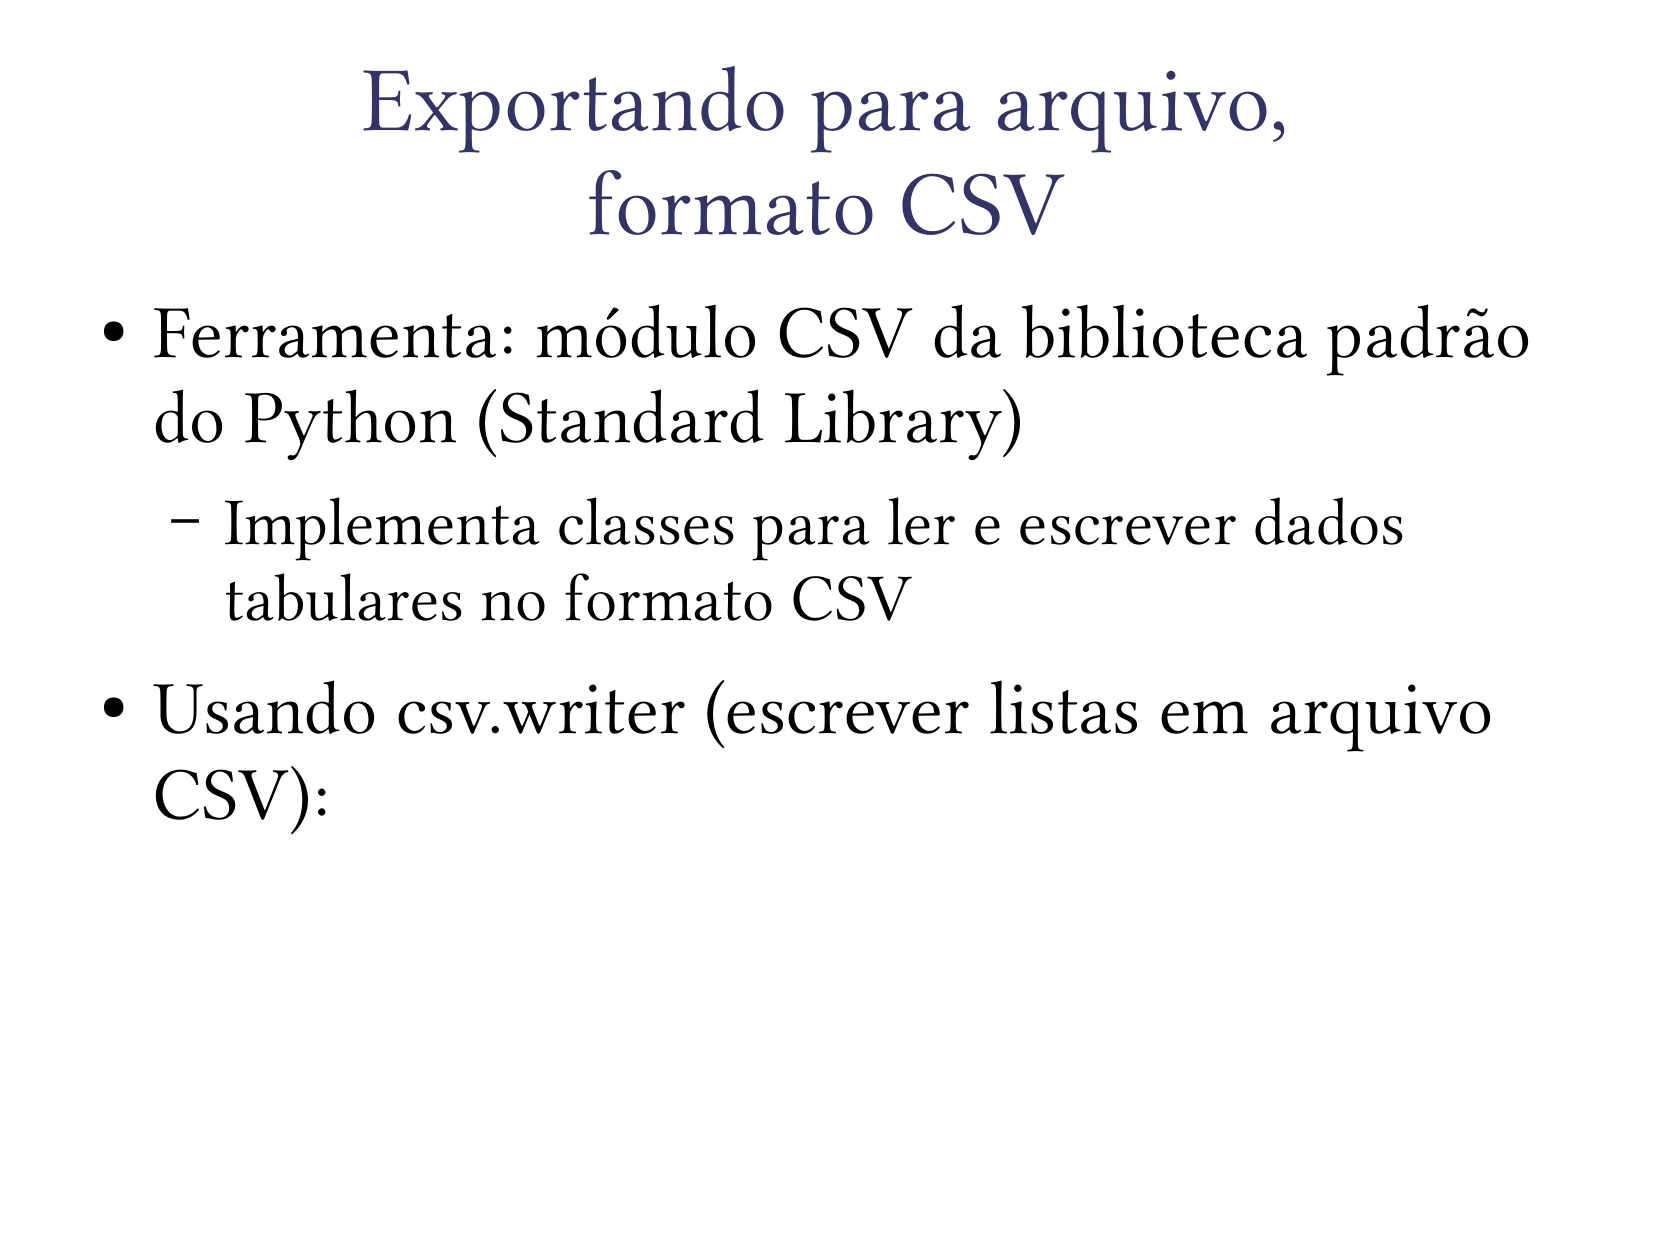

# Exportando para arquivo, formato CSV
Ferramenta: módulo CSV da biblioteca padrão do Python (Standard Library)
Implementa classes para ler e escrever dados tabulares no formato CSV
Usando csv.writer (escrever listas em arquivo CSV):